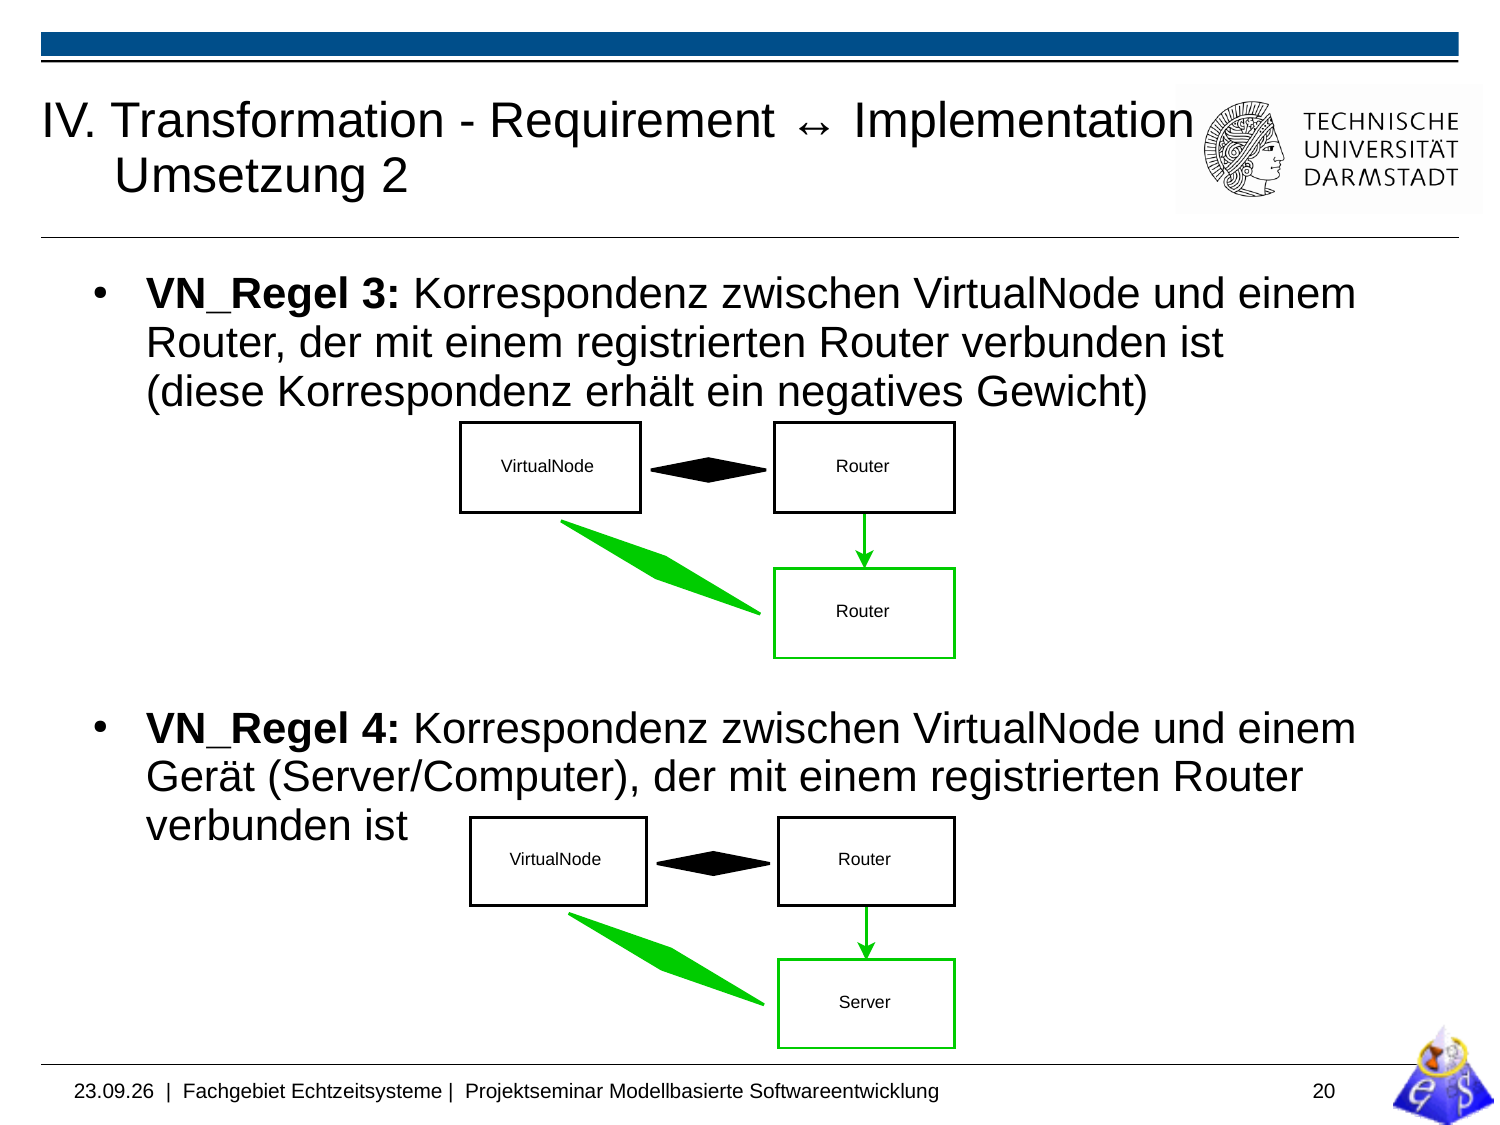

# IV. Transformation - Requirement ↔ Implementation Umsetzung 2
VN_Regel 3: Korrespondenz zwischen VirtualNode und einem Router, der mit einem registrierten Router verbunden ist
(diese Korrespondenz erhält ein negatives Gewicht)
VN_Regel 4: Korrespondenz zwischen VirtualNode und einem Gerät (Server/Computer), der mit einem registrierten Router verbunden ist